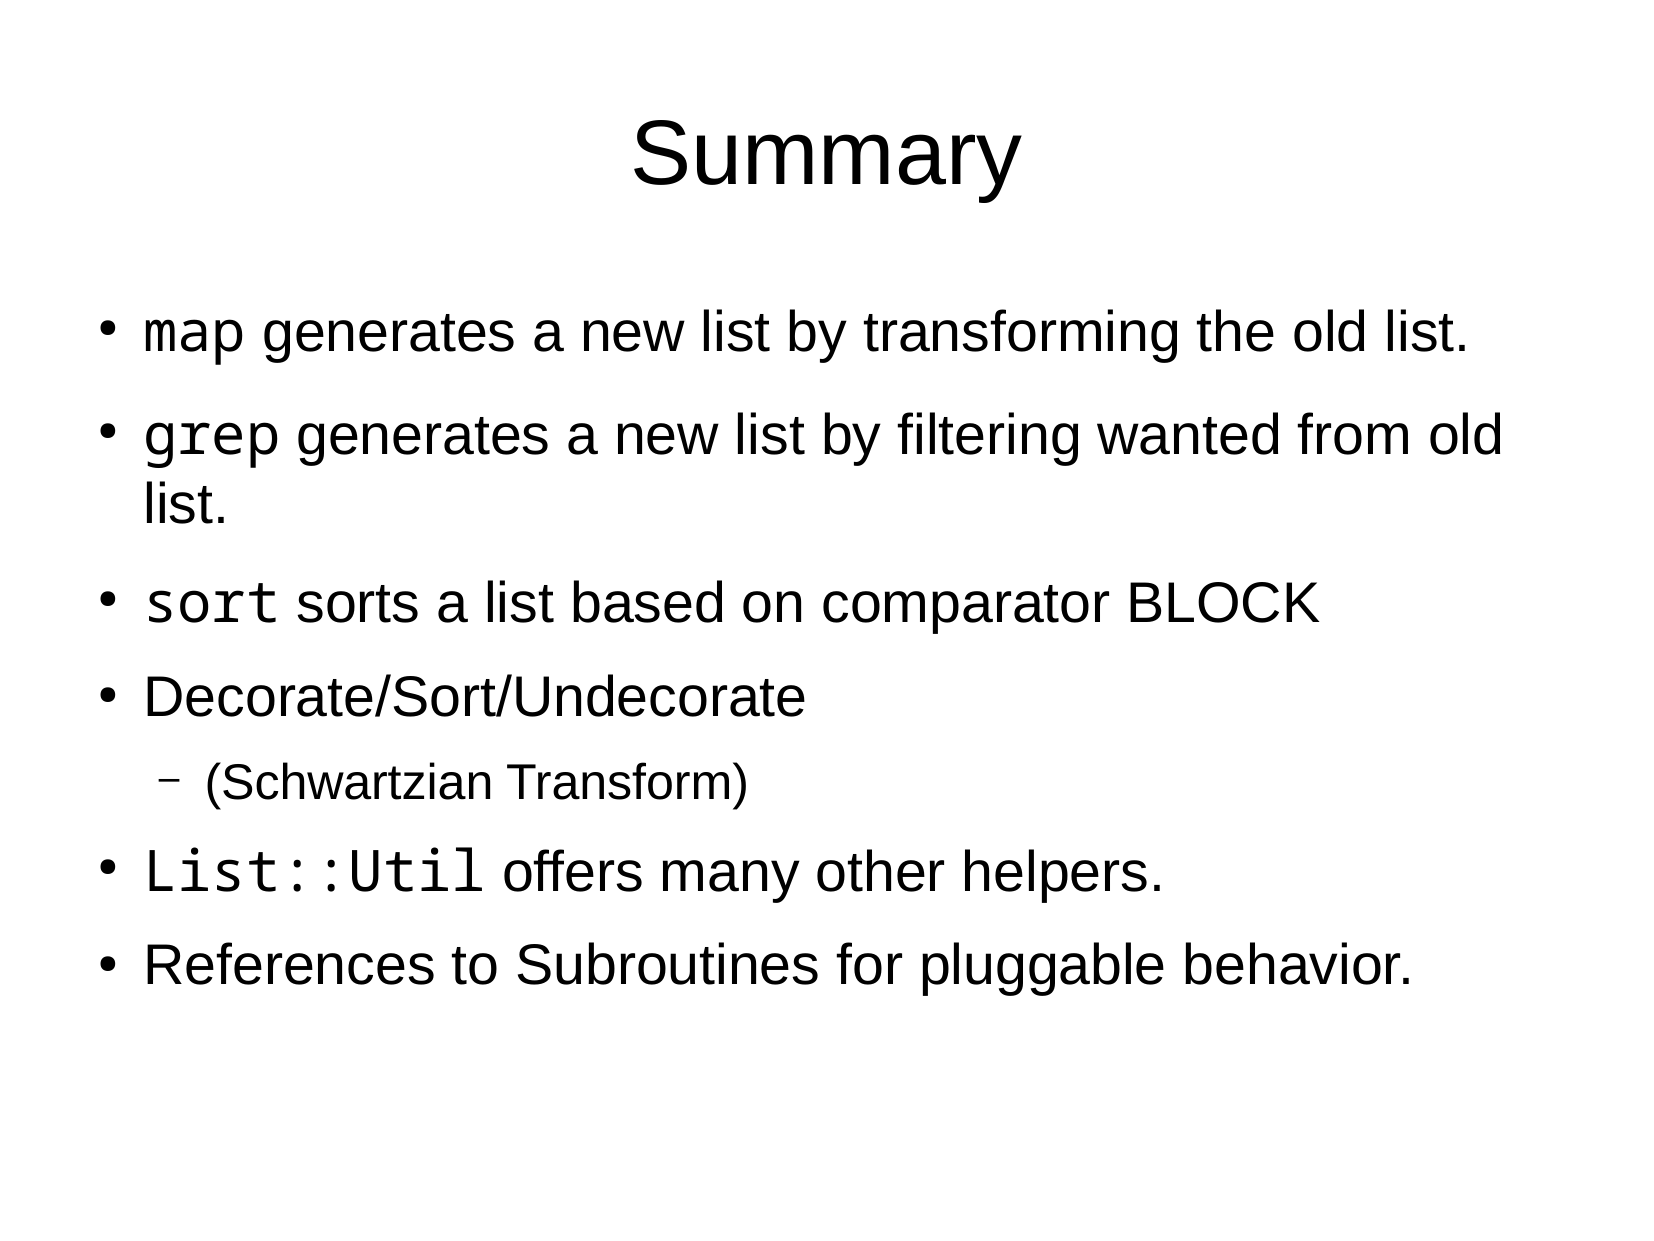

# Summary
map generates a new list by transforming the old list.
grep generates a new list by filtering wanted from old list.
sort sorts a list based on comparator BLOCK
Decorate/Sort/Undecorate
(Schwartzian Transform)
List::Util offers many other helpers.
References to Subroutines for pluggable behavior.